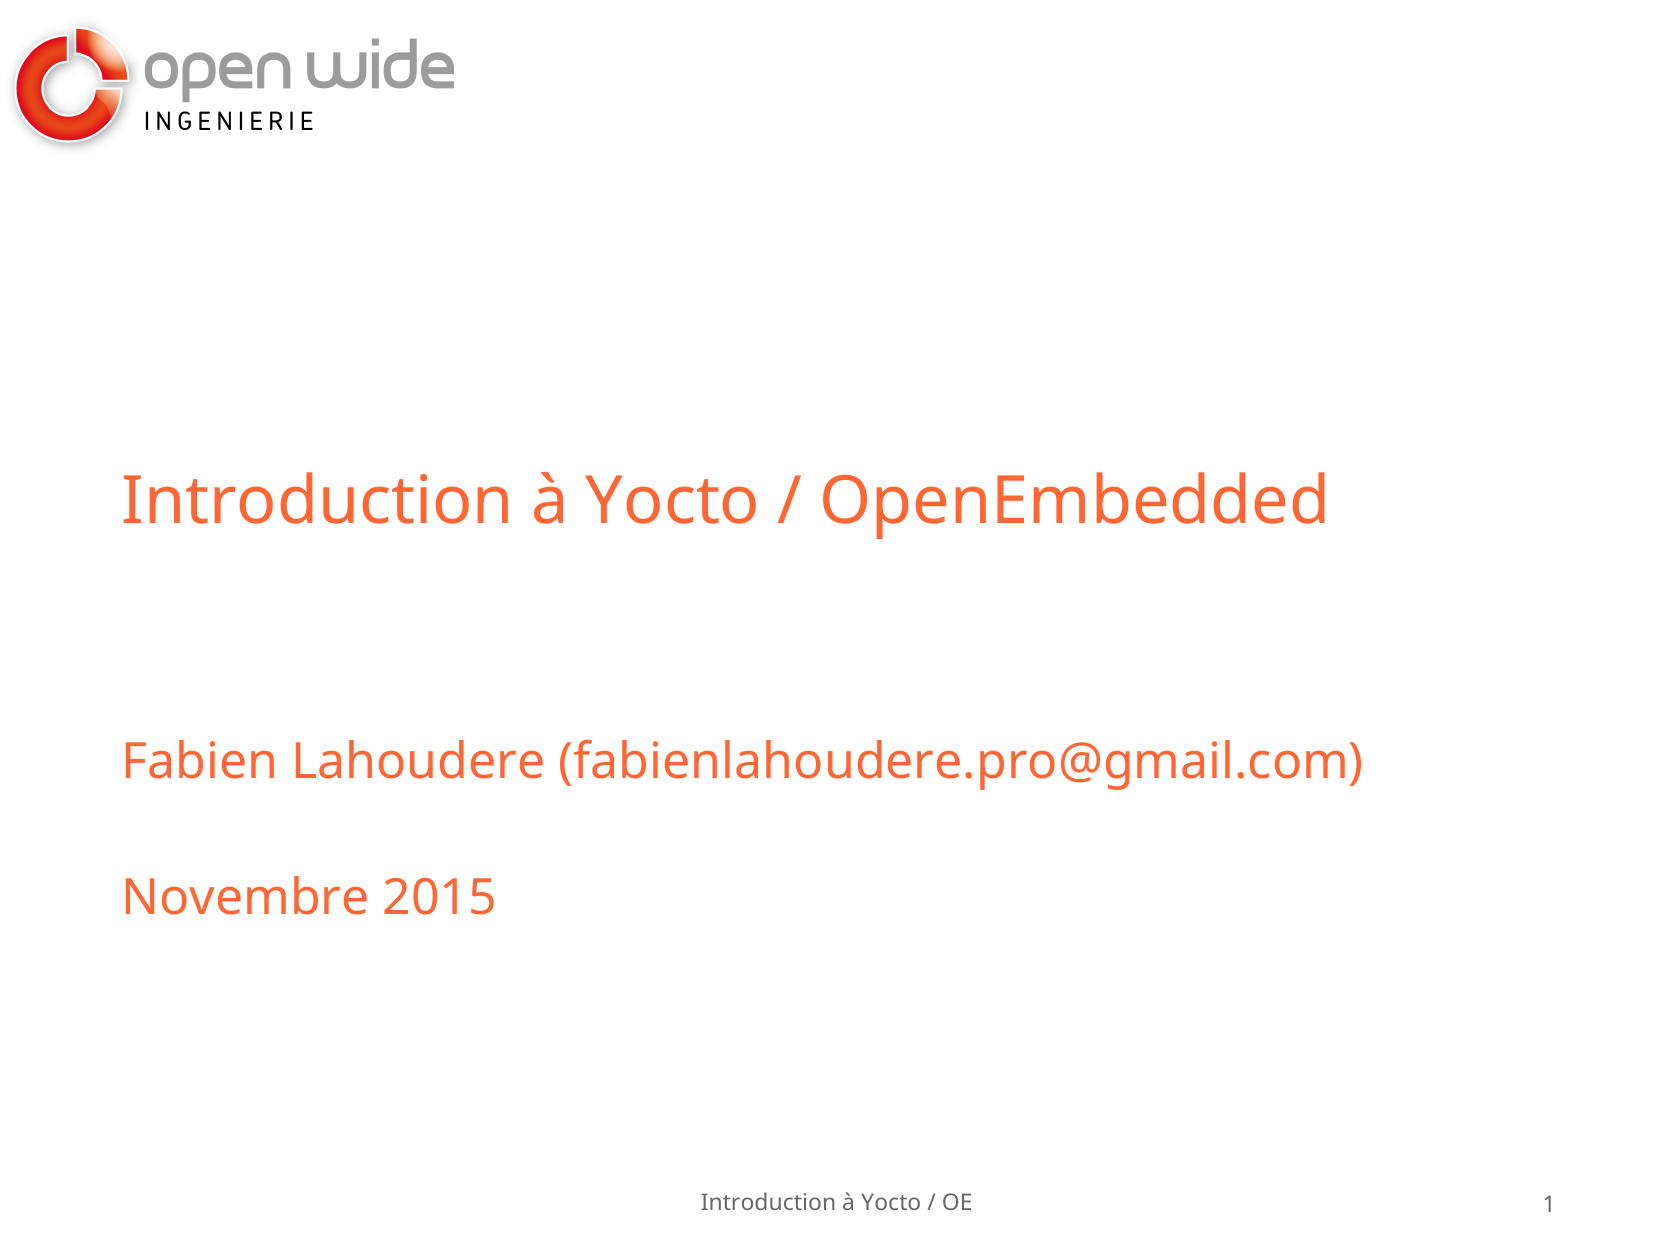

Introduction à Yocto / OpenEmbedded
Fabien Lahoudere (fabienlahoudere.pro@gmail.com)
Novembre 2015